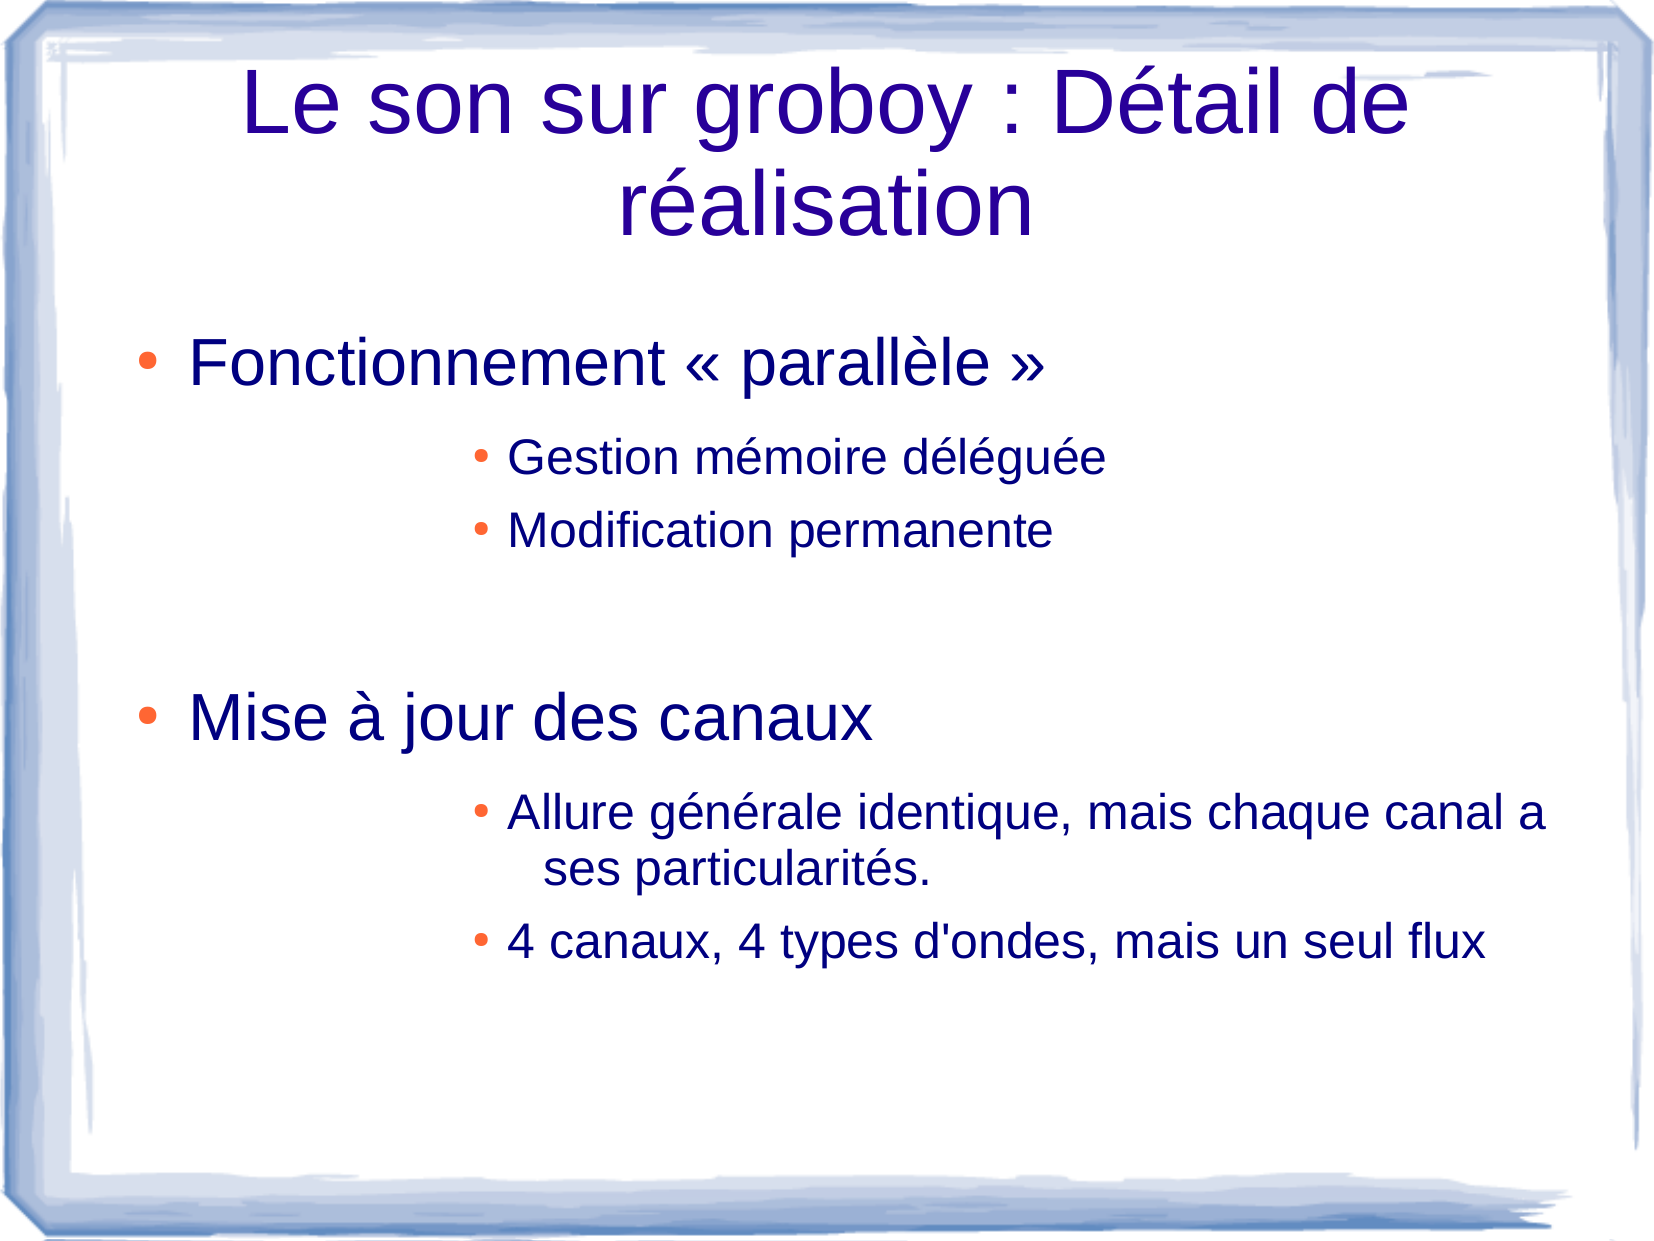

# Le son sur groboy : Détail de réalisation
Fonctionnement « parallèle »
Gestion mémoire déléguée
Modification permanente
Mise à jour des canaux
Allure générale identique, mais chaque canal a ses particularités.
4 canaux, 4 types d'ondes, mais un seul flux